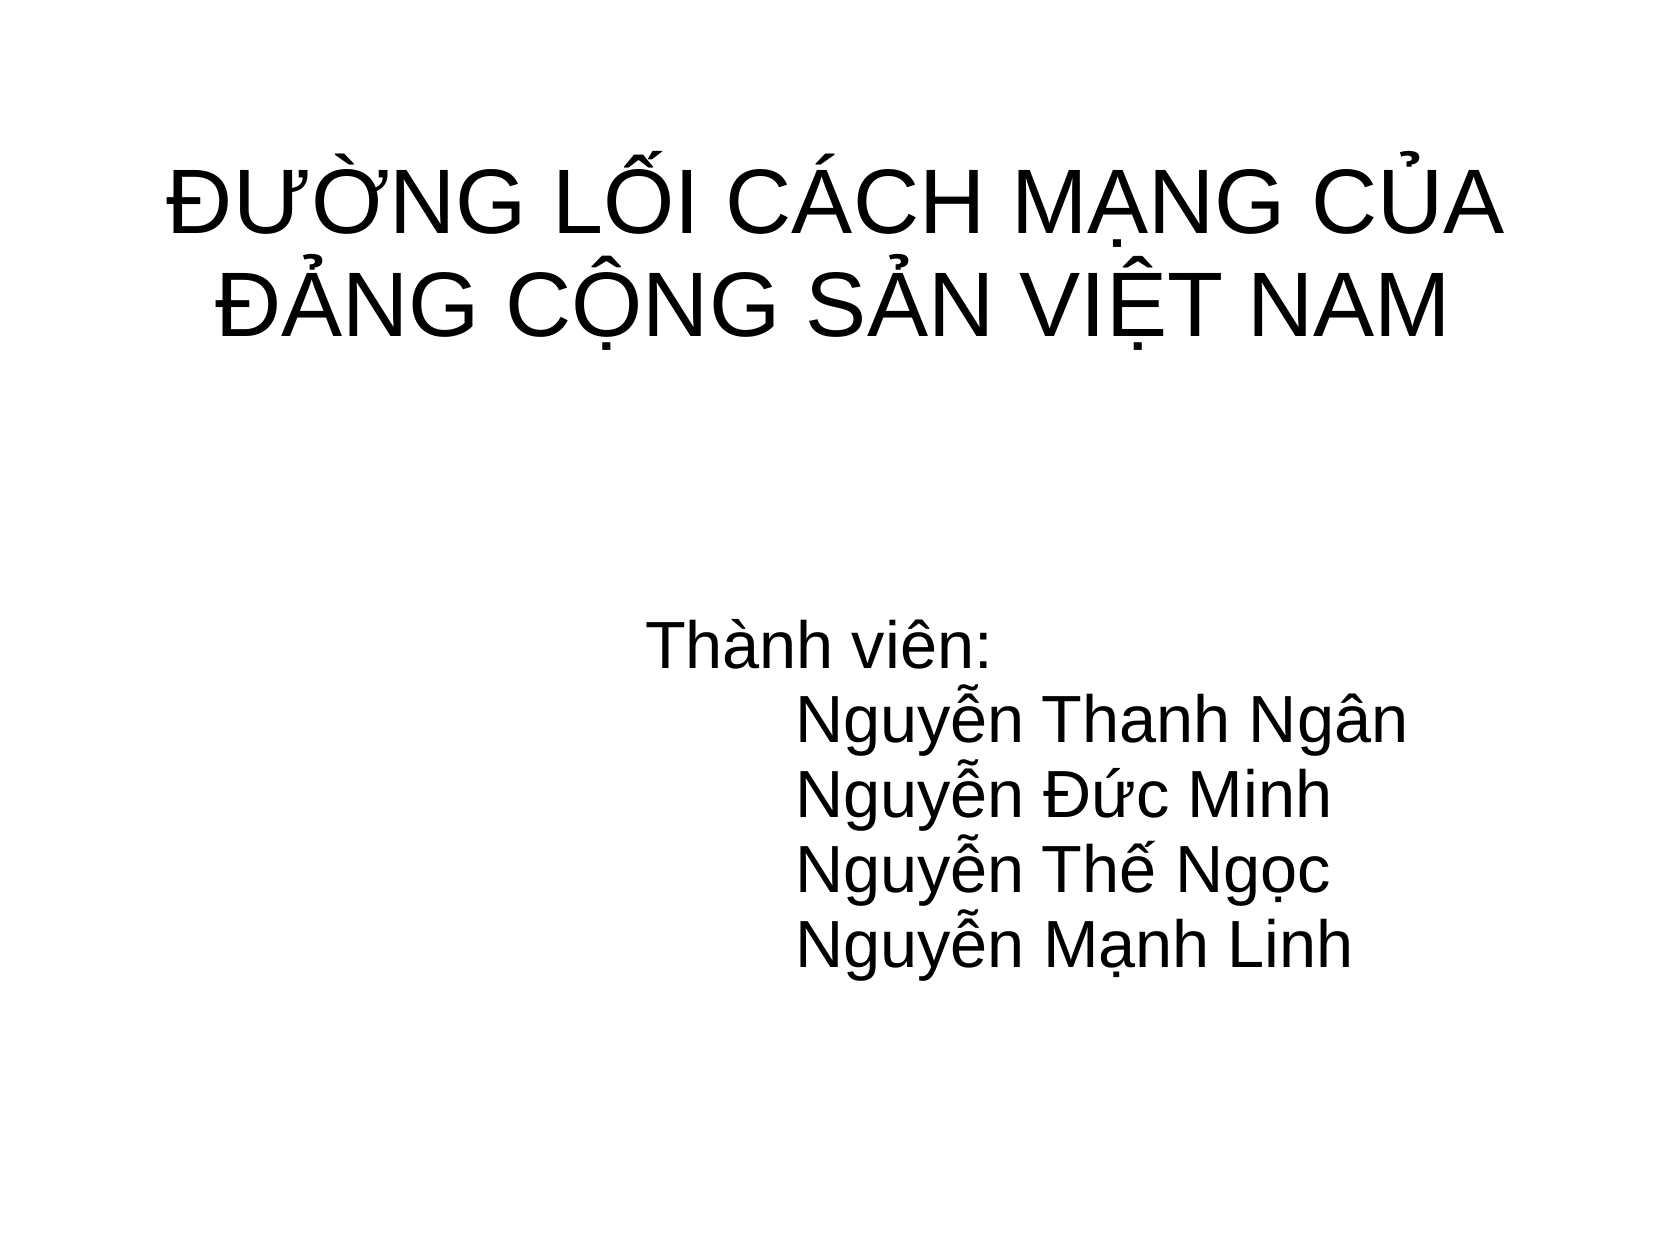

# ĐƯỜNG LỐI CÁCH MẠNG CỦA ĐẢNG CỘNG SẢN VIỆT NAM
Thành viên:
Nguyễn Thanh Ngân
Nguyễn Đức Minh
Nguyễn Thế Ngọc
Nguyễn Mạnh Linh